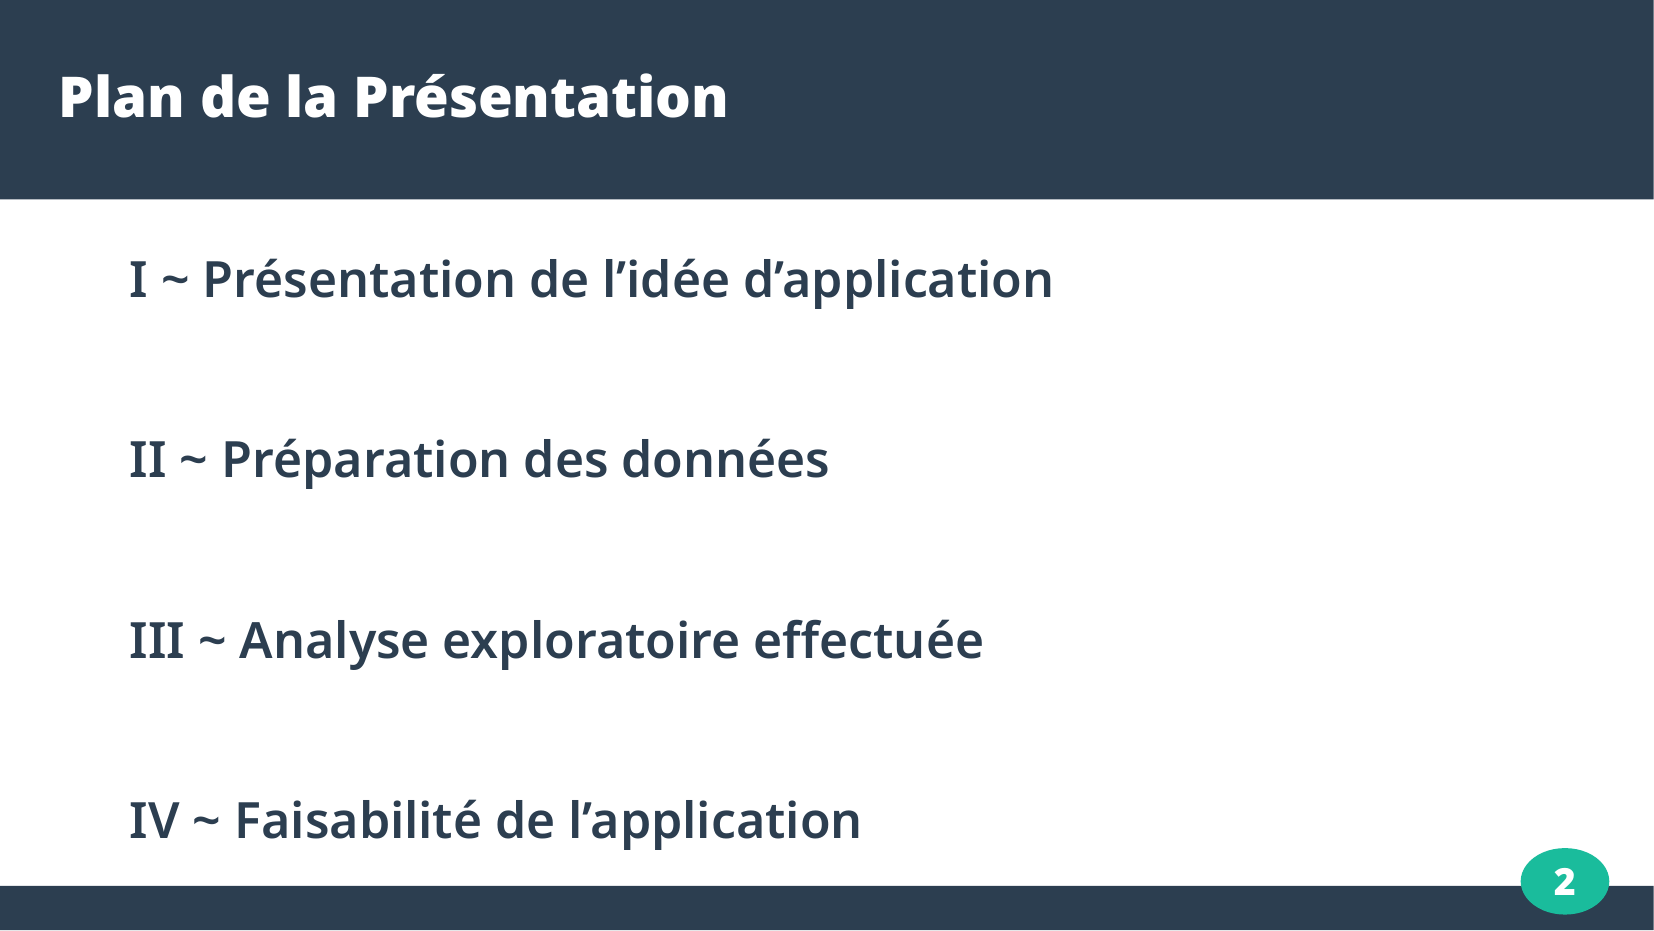

# Plan de la Présentation
I ~ Présentation de l’idée d’application
II ~ Préparation des données
III ~ Analyse exploratoire effectuée
IV ~ Faisabilité de l’application
2